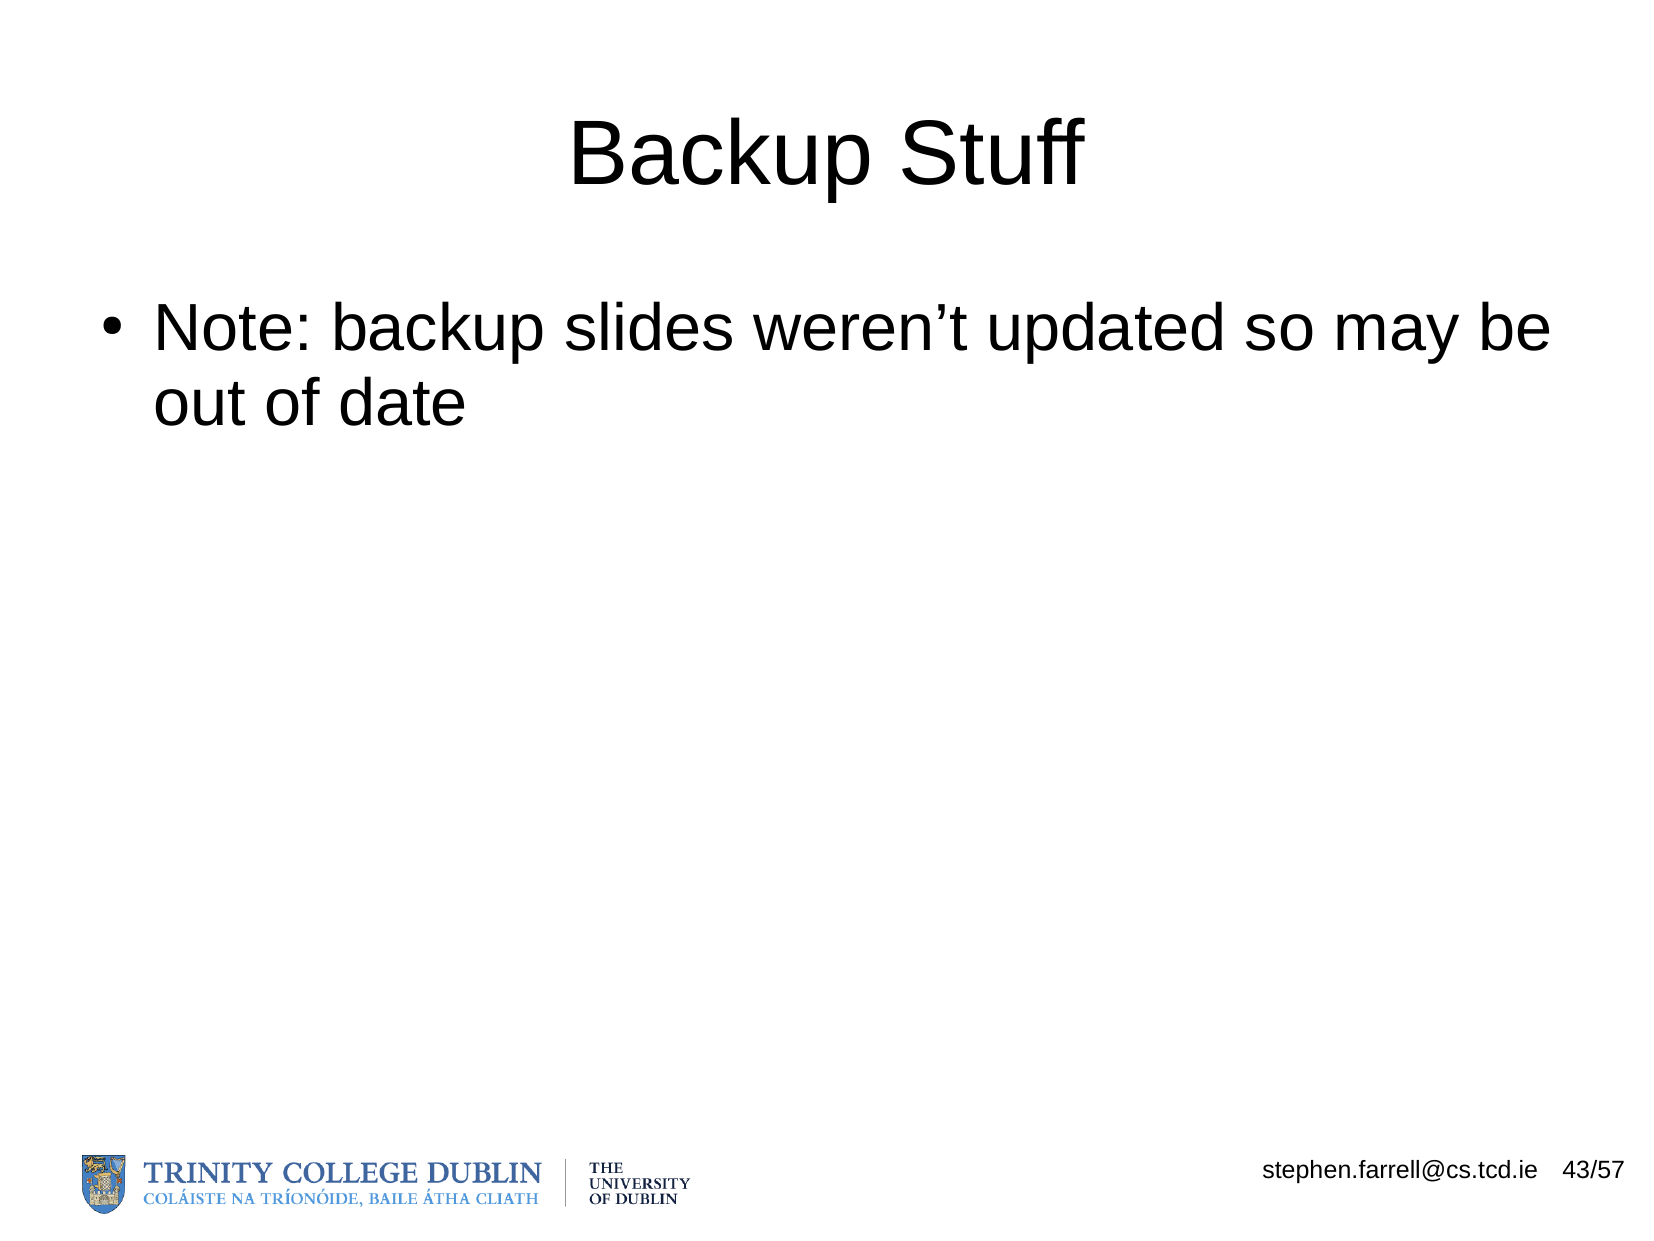

# Backup Stuff
Note: backup slides weren’t updated so may be out of date